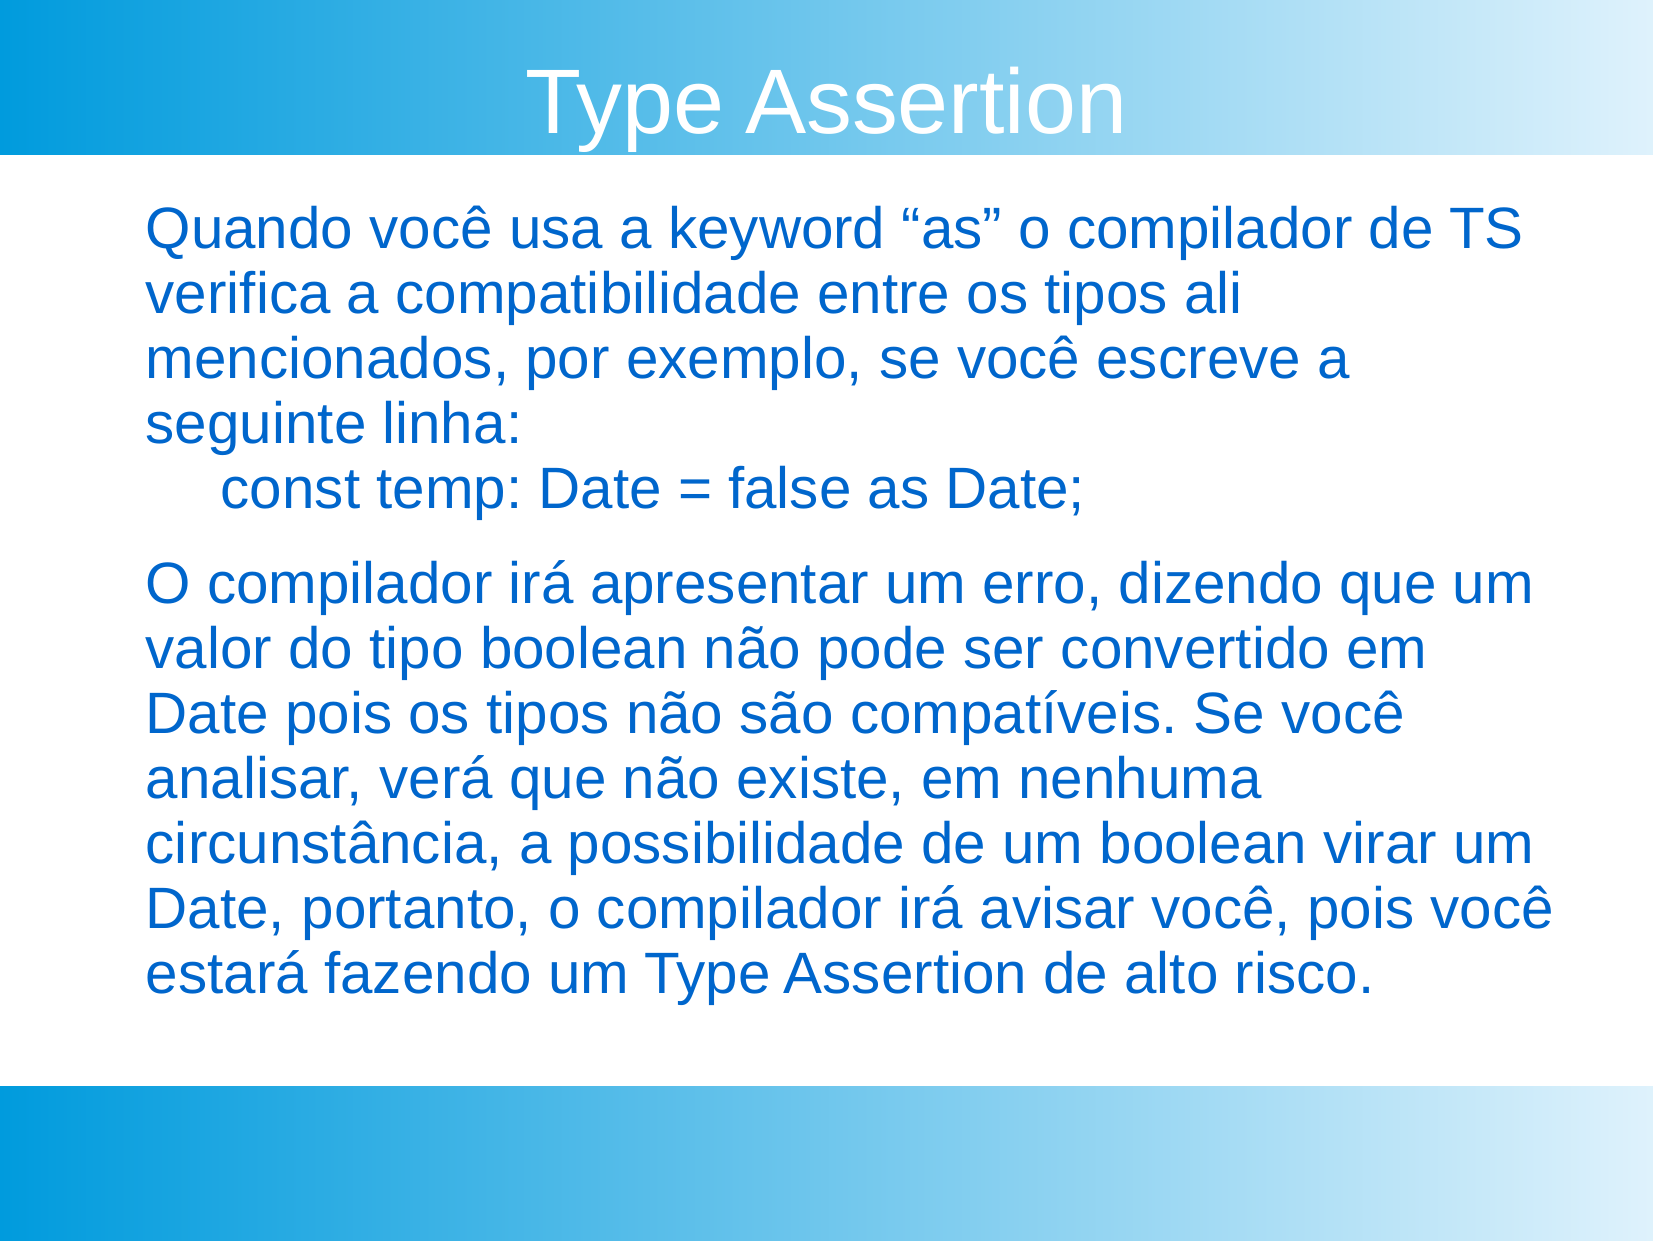

# Type Assertion
Quando você usa a keyword “as” o compilador de TS verifica a compatibilidade entre os tipos ali mencionados, por exemplo, se você escreve a seguinte linha:
	const temp: Date = false as Date;
O compilador irá apresentar um erro, dizendo que um valor do tipo boolean não pode ser convertido em Date pois os tipos não são compatíveis. Se você analisar, verá que não existe, em nenhuma circunstância, a possibilidade de um boolean virar um Date, portanto, o compilador irá avisar você, pois você estará fazendo um Type Assertion de alto risco.